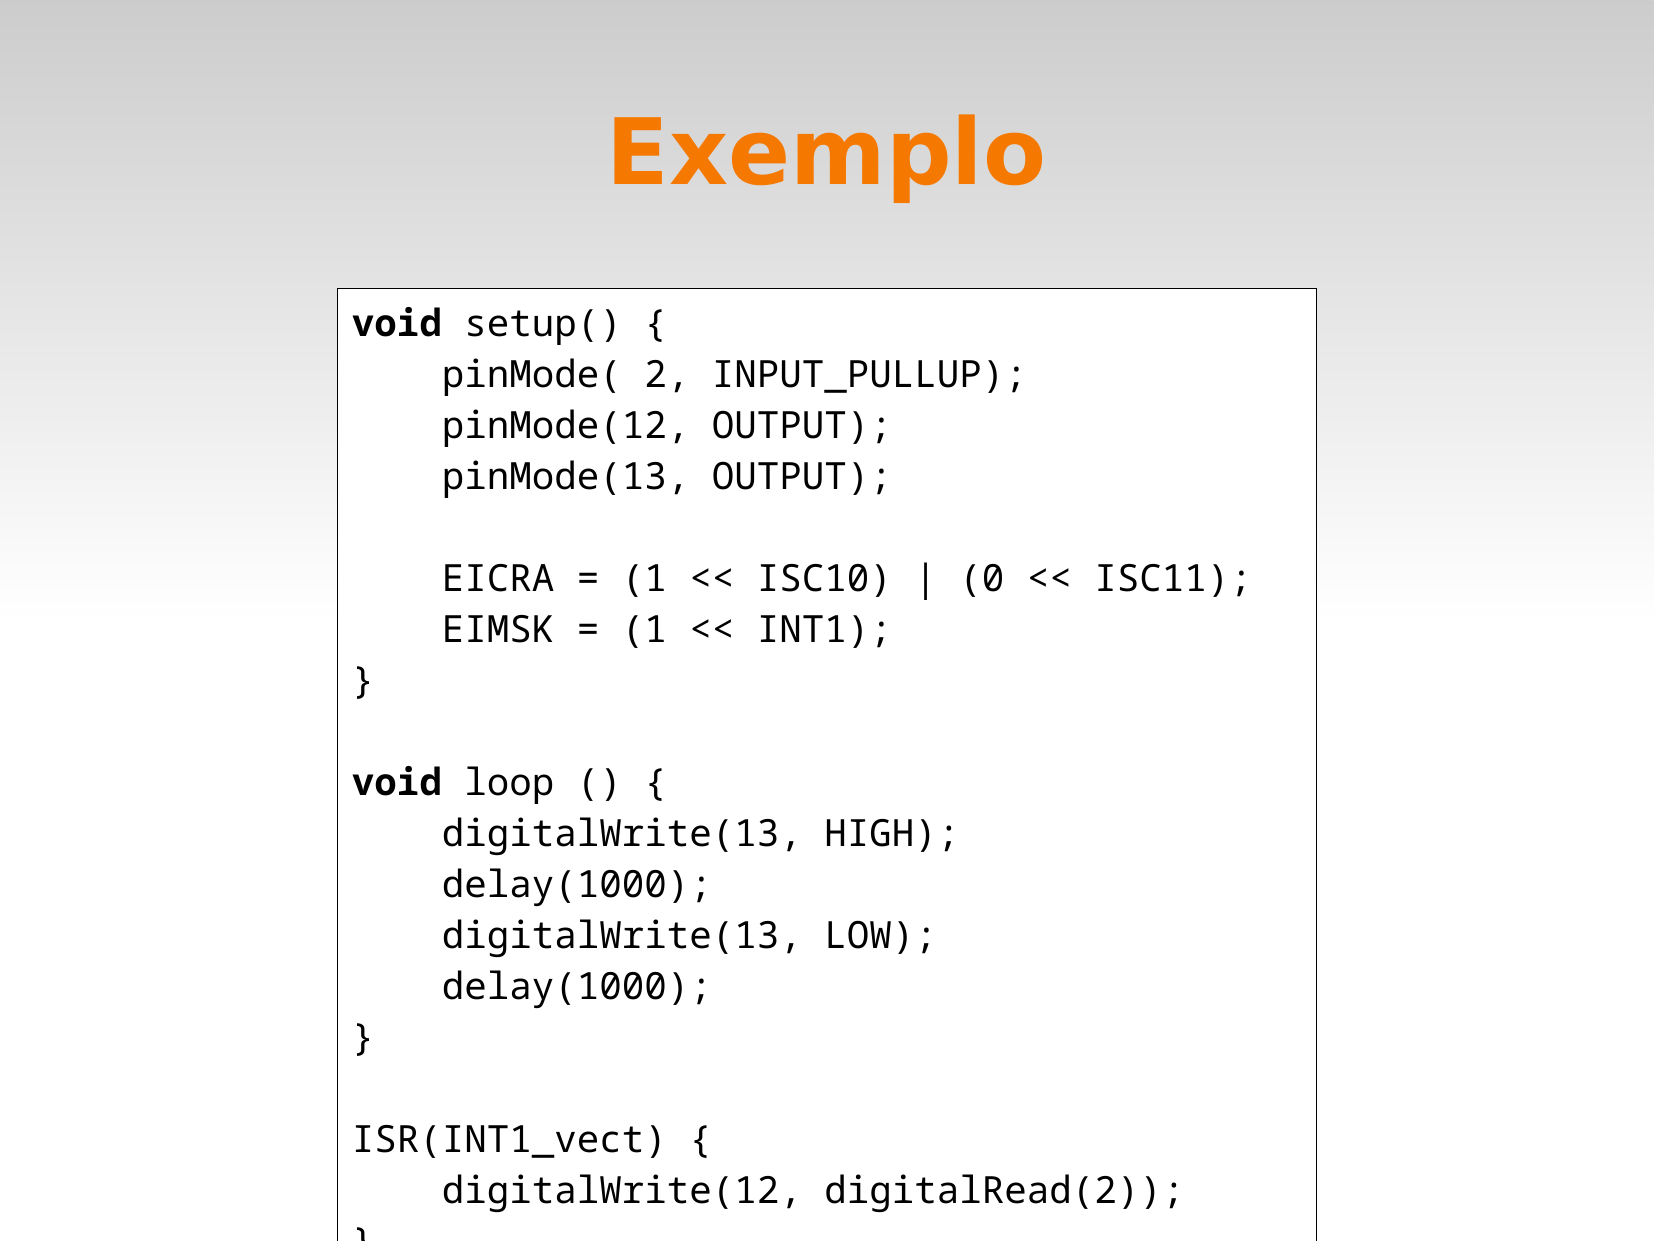

# Exemplo
void setup() {
 pinMode( 2, INPUT_PULLUP);
 pinMode(12, OUTPUT);
 pinMode(13, OUTPUT);
 EICRA = (1 << ISC10) | (0 << ISC11);
 EIMSK = (1 << INT1);
}
void loop () {
 digitalWrite(13, HIGH);
 delay(1000);
 digitalWrite(13, LOW);
 delay(1000);
}
ISR(INT1_vect) {
 digitalWrite(12, digitalRead(2));
}